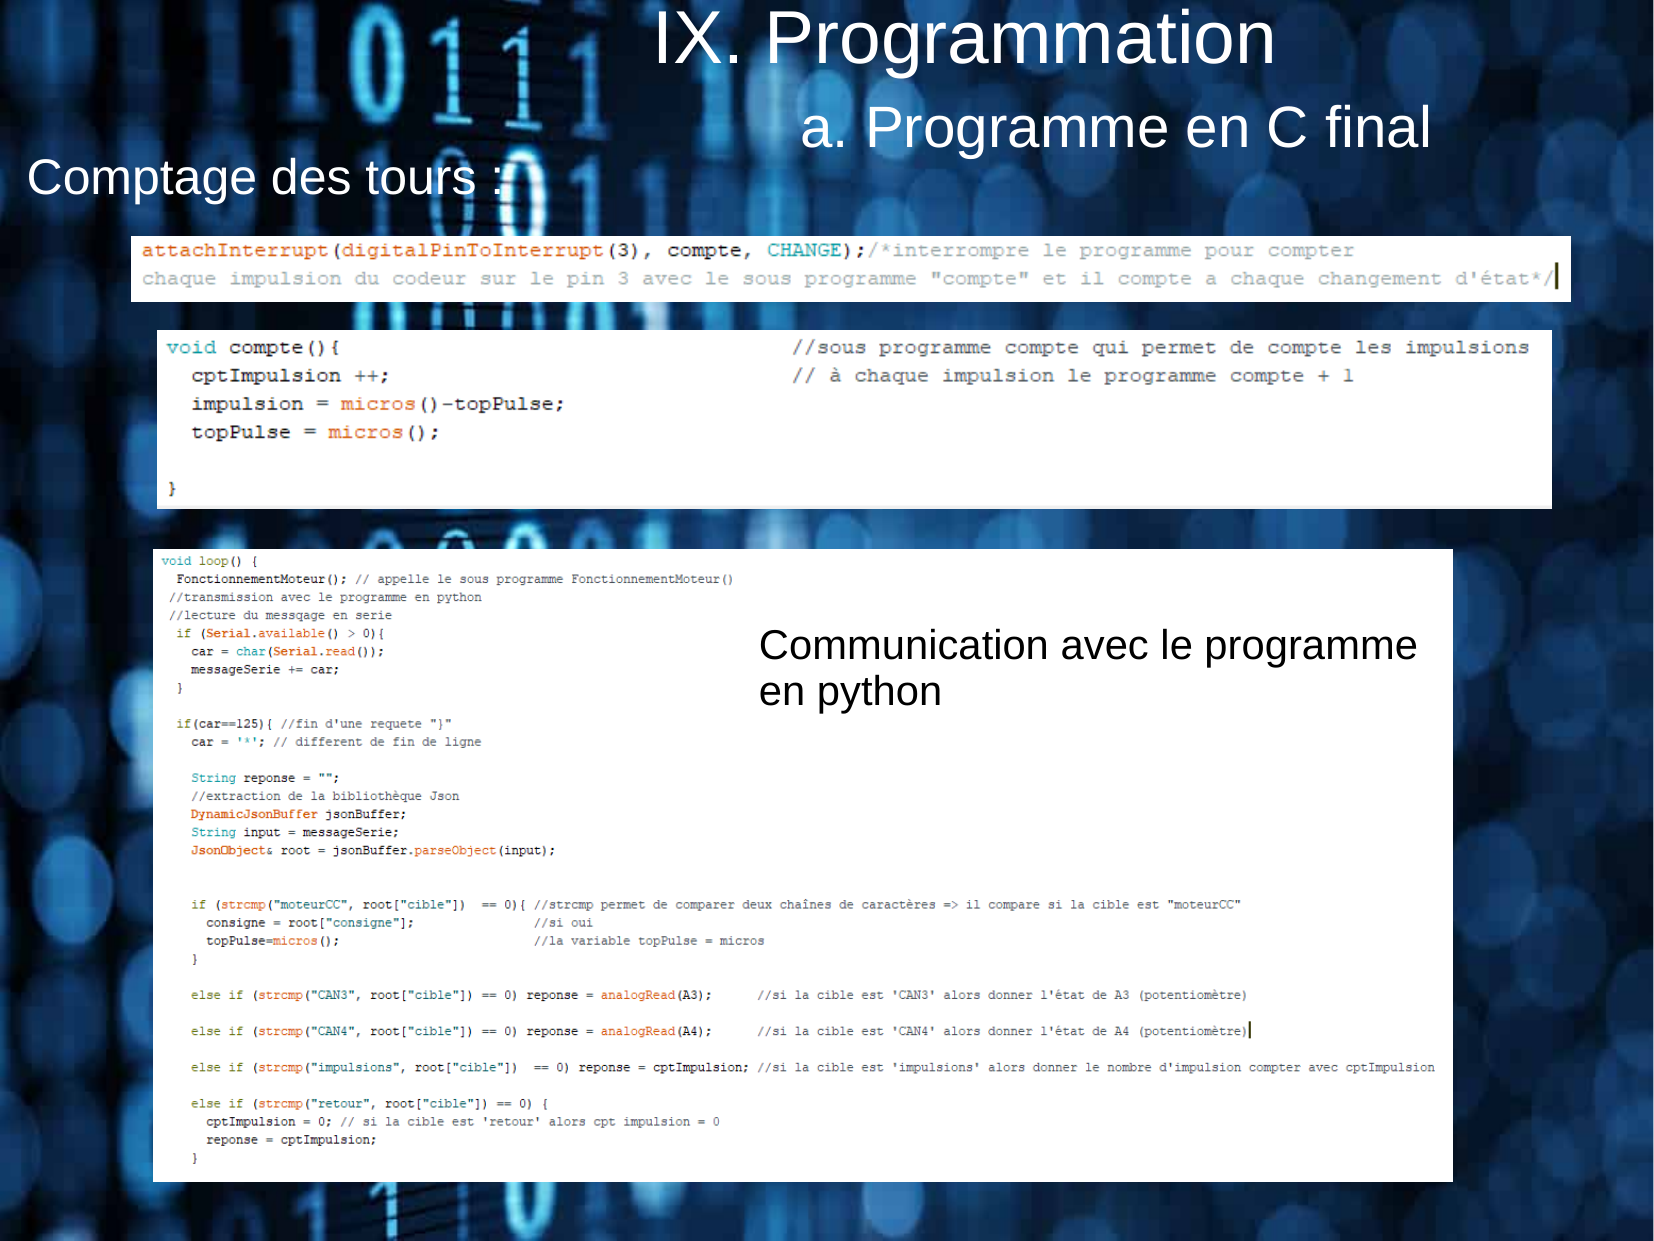

IX. Programmation
		a. Programme en C final
Comptage des tours :
Communication avec le programme en python